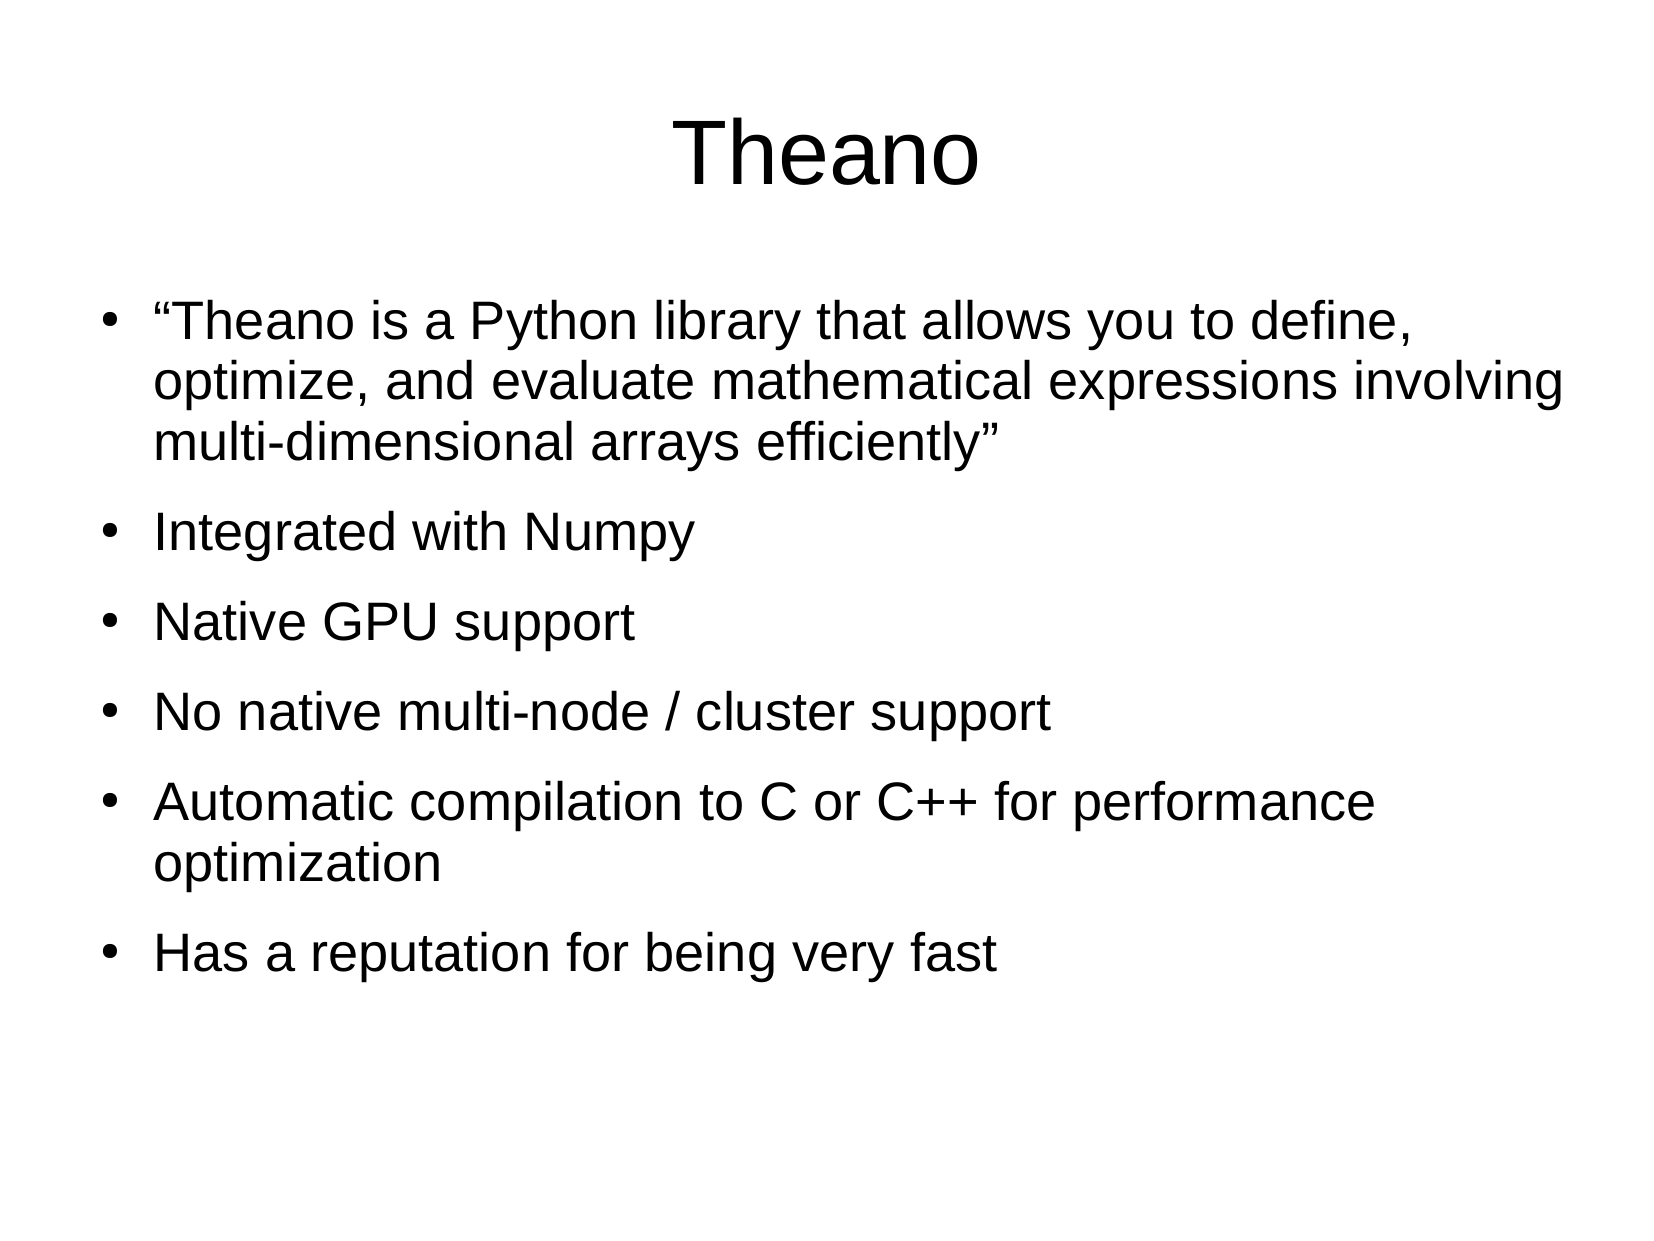

# Theano
“Theano is a Python library that allows you to define, optimize, and evaluate mathematical expressions involving multi-dimensional arrays efficiently”
Integrated with Numpy
Native GPU support
No native multi-node / cluster support
Automatic compilation to C or C++ for performance optimization
Has a reputation for being very fast